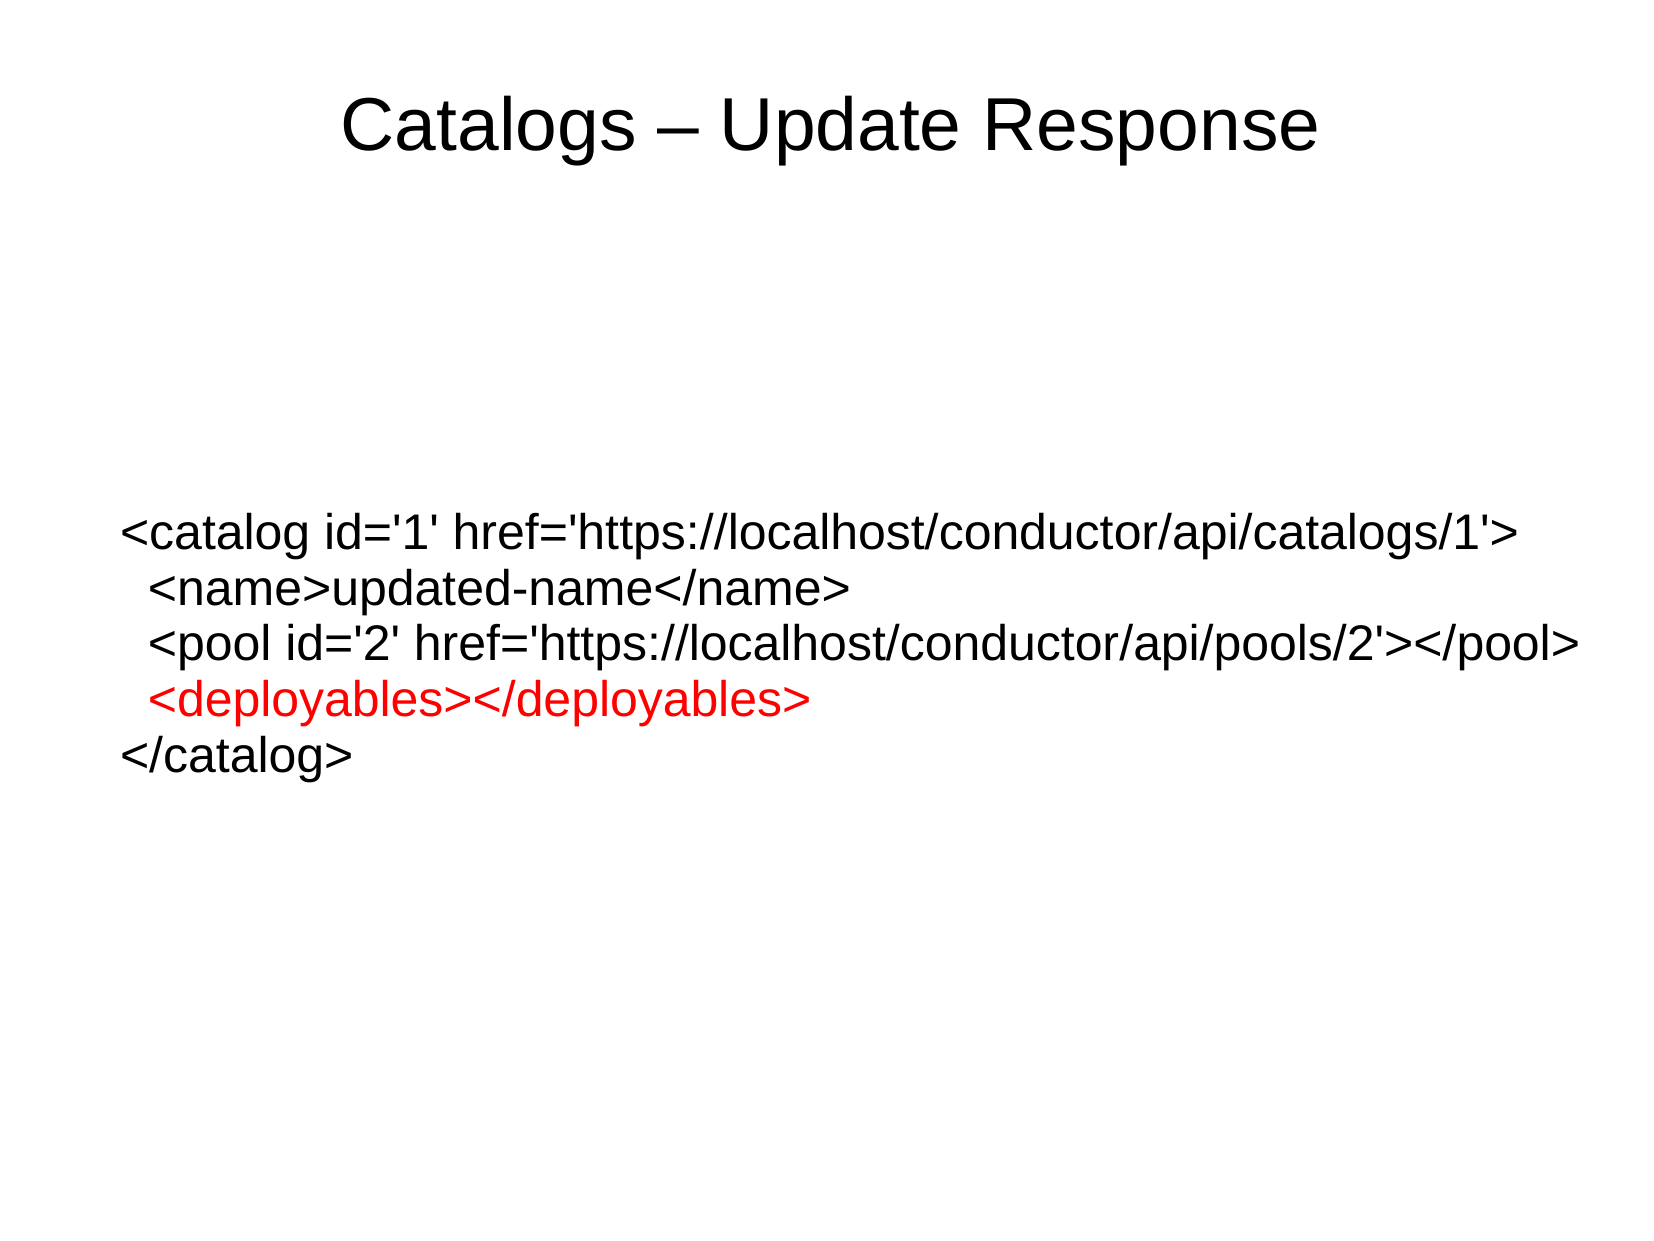

# Catalogs – Update Response
<catalog id='1' href='https://localhost/conductor/api/catalogs/1'>
 <name>updated-name</name>
 <pool id='2' href='https://localhost/conductor/api/pools/2'></pool>
 <deployables></deployables>
</catalog>